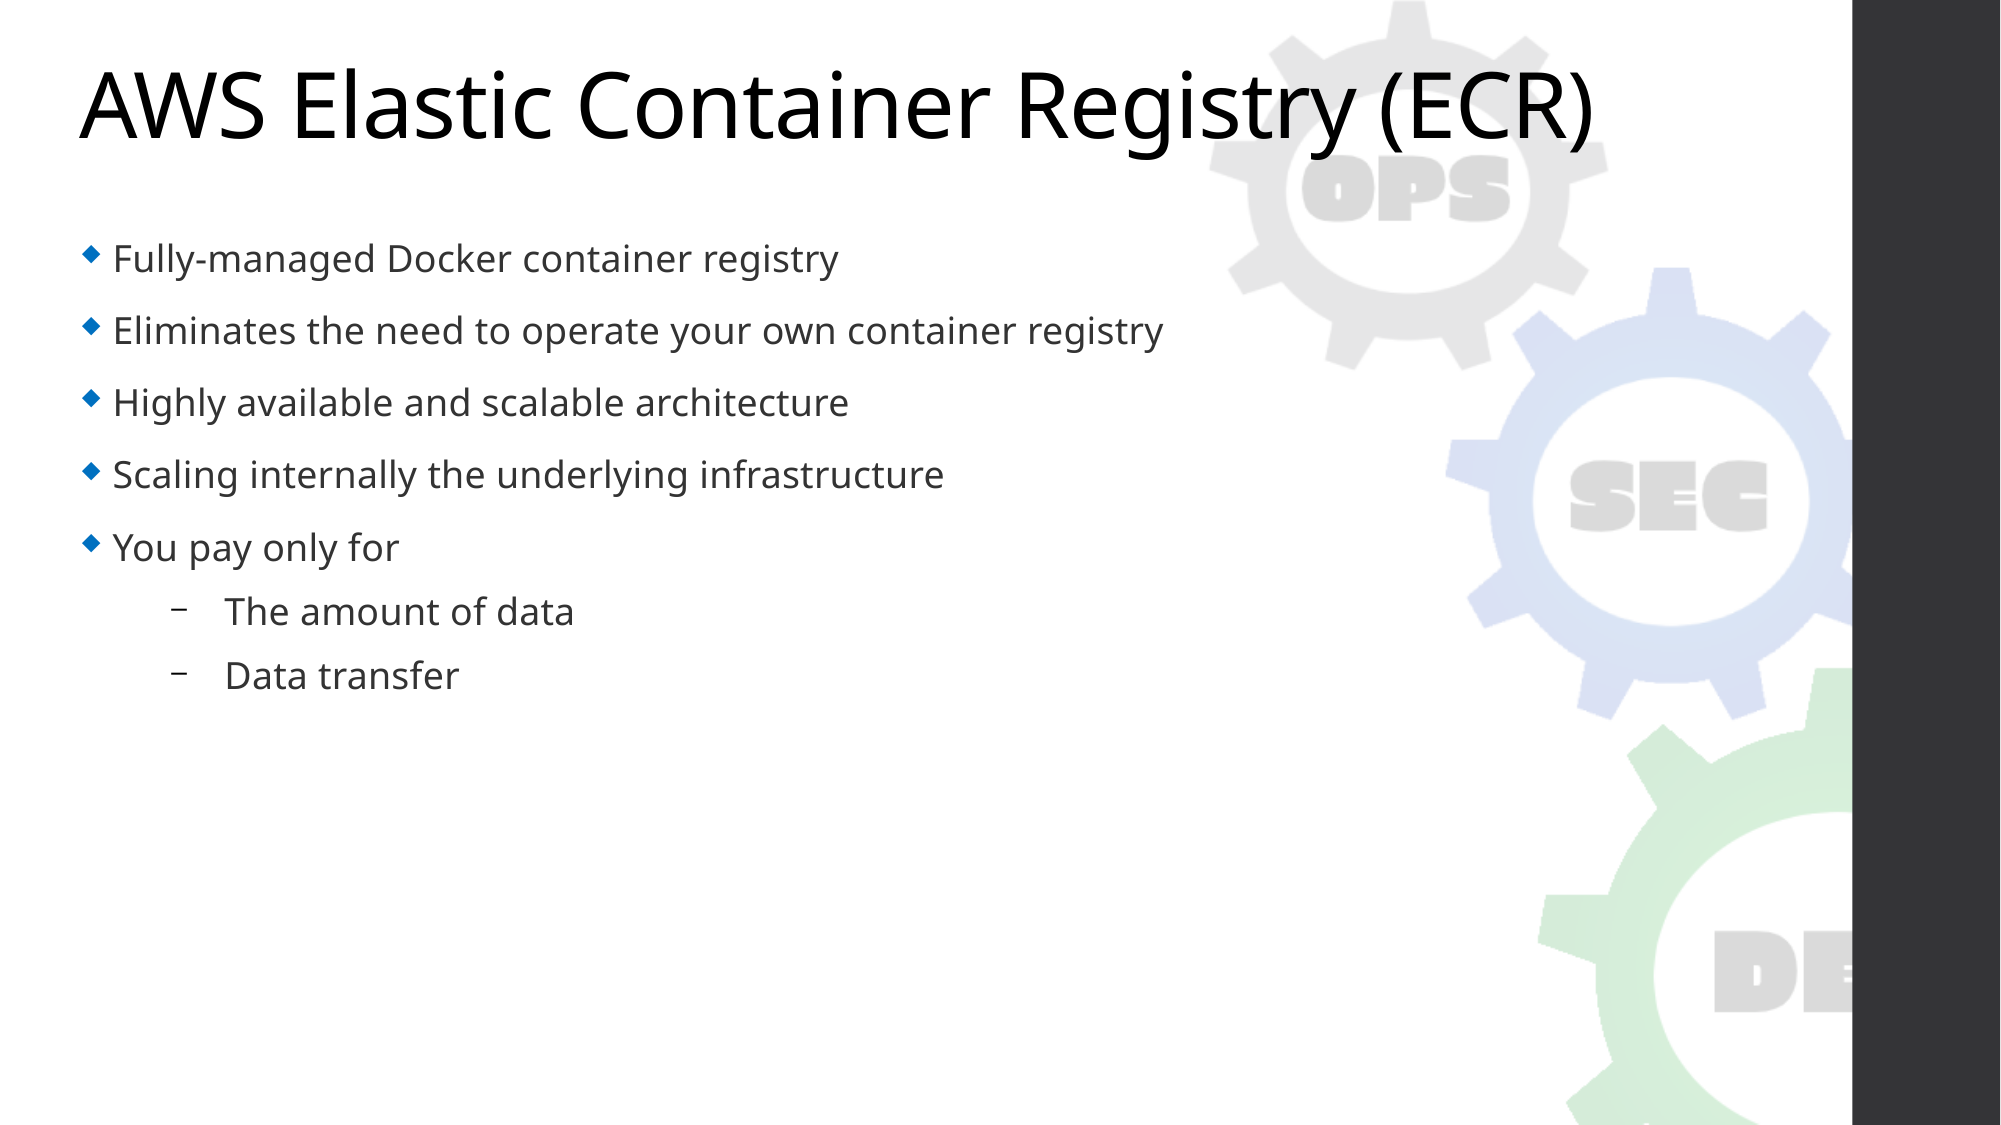

# AWS Elastic Container Registry (ECR)
Fully-managed Docker container registry
Eliminates the need to operate your own container registry
Highly available and scalable architecture
Scaling internally the underlying infrastructure
You pay only for
The amount of data
Data transfer